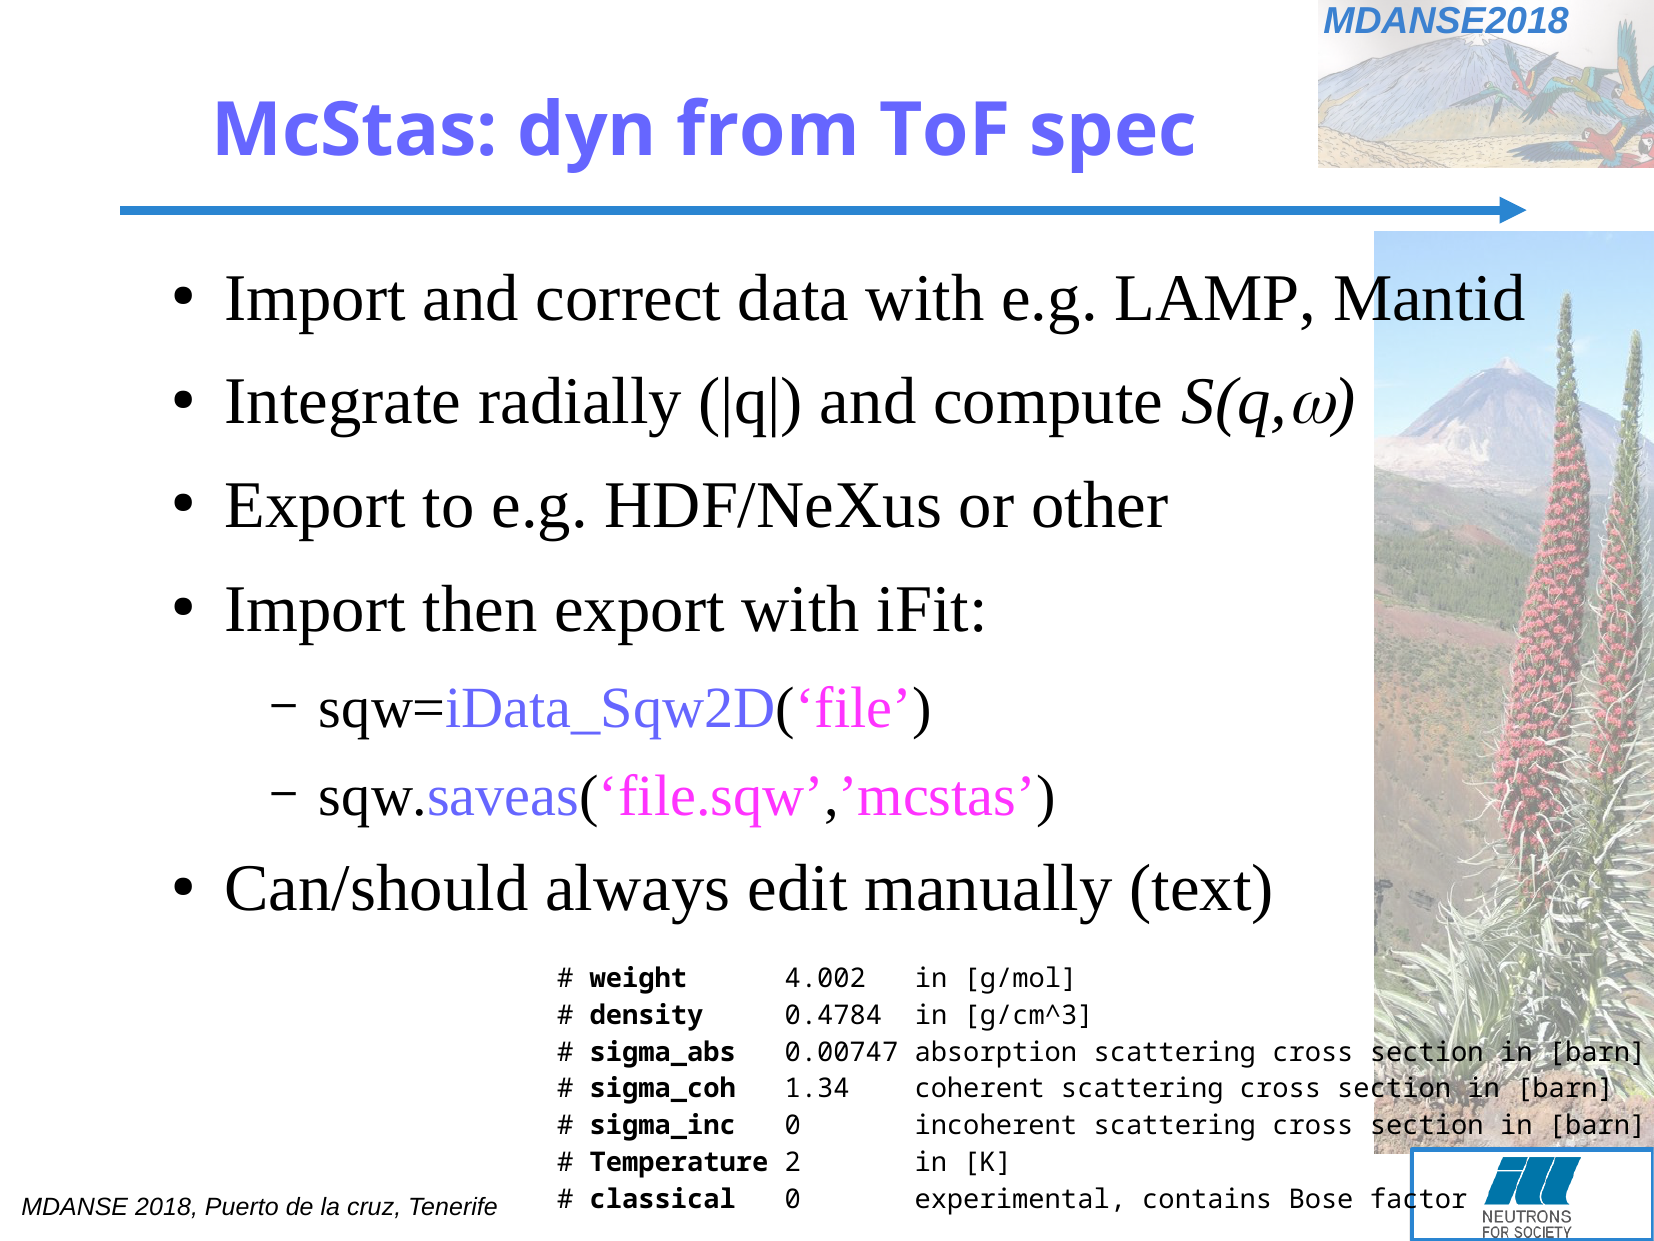

# McStas: dyn from ToF spec
Import and correct data with e.g. LAMP, Mantid
Integrate radially (|q|) and compute S(q,w)
Export to e.g. HDF/NeXus or other
Import then export with iFit:
sqw=iData_Sqw2D(‘file’)
sqw.saveas(‘file.sqw’,’mcstas’)
Can/should always edit manually (text)
# weight 4.002 in [g/mol]
# density 0.4784 in [g/cm^3]
# sigma_abs 0.00747 absorption scattering cross section in [barn]
# sigma_coh 1.34 coherent scattering cross section in [barn]
# sigma_inc 0 incoherent scattering cross section in [barn]
# Temperature 2 in [K]
# classical 0 experimental, contains Bose factor